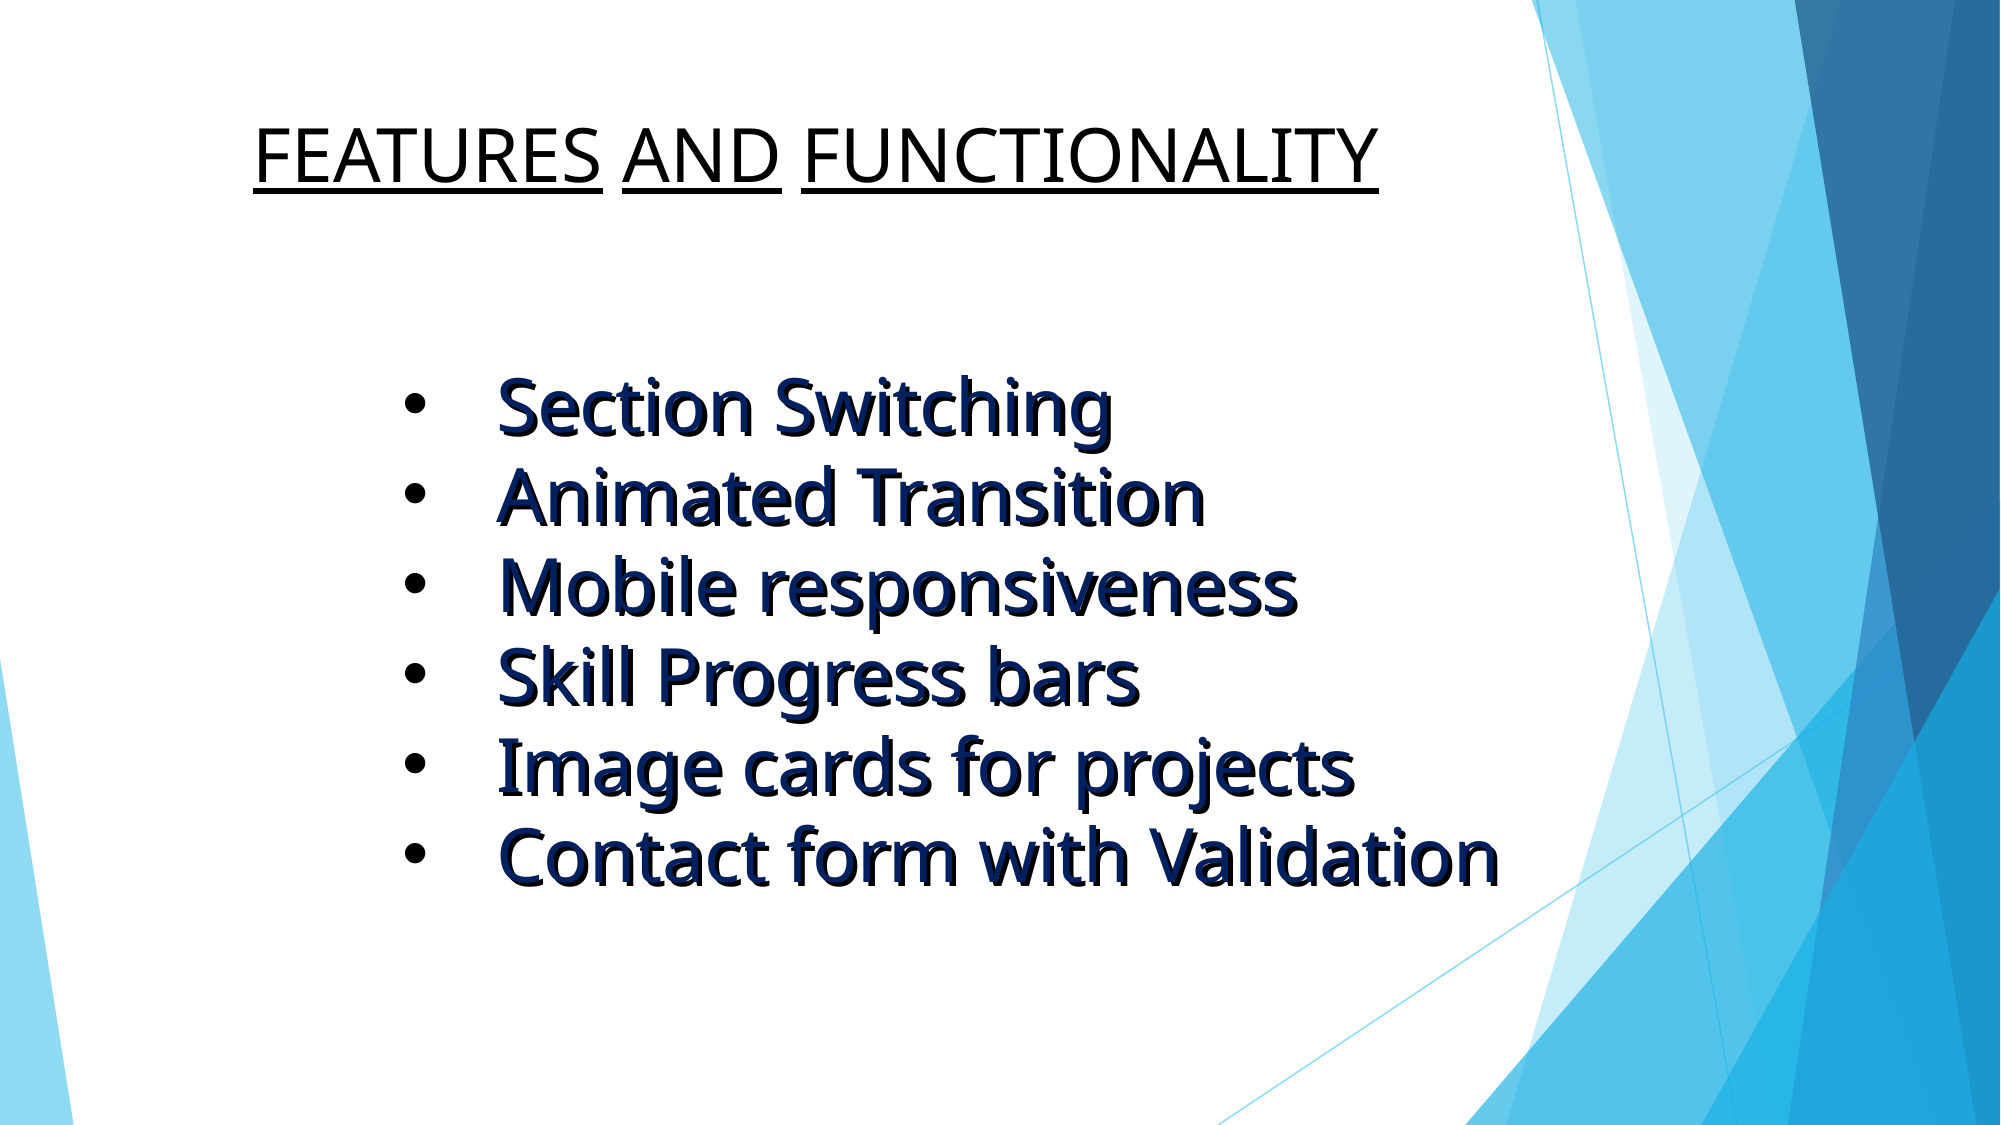

# FEATURES AND FUNCTIONALITY
Section Switching
Animated Transition
Mobile responsiveness
Skill Progress bars
Image cards for projects
Contact form with Validation